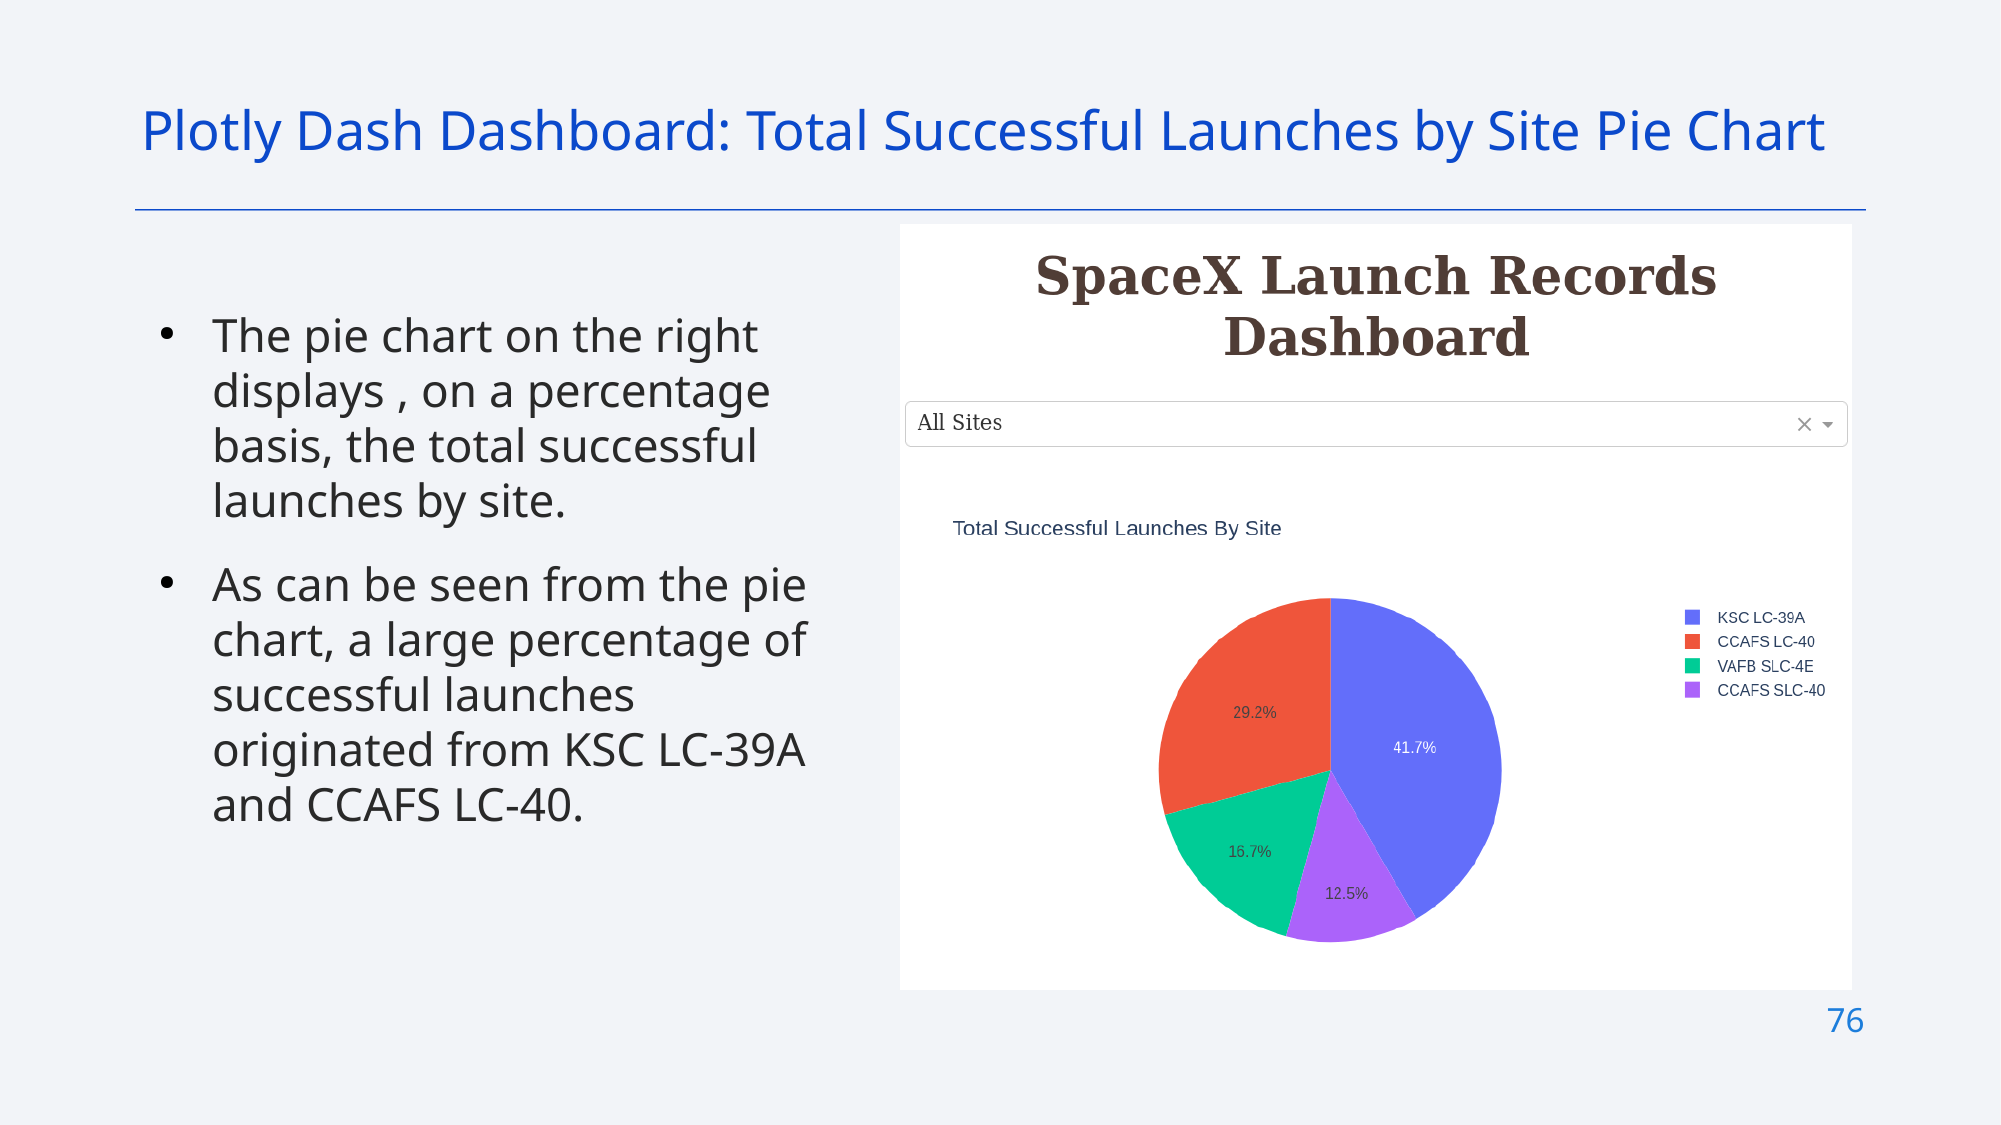

Plotly Dash Dashboard: Total Successful Launches by Site Pie Chart
# The pie chart on the right displays , on a percentage basis, the total successful launches by site.
As can be seen from the pie chart, a large percentage of successful launches originated from KSC LC-39A and CCAFS LC-40.
76